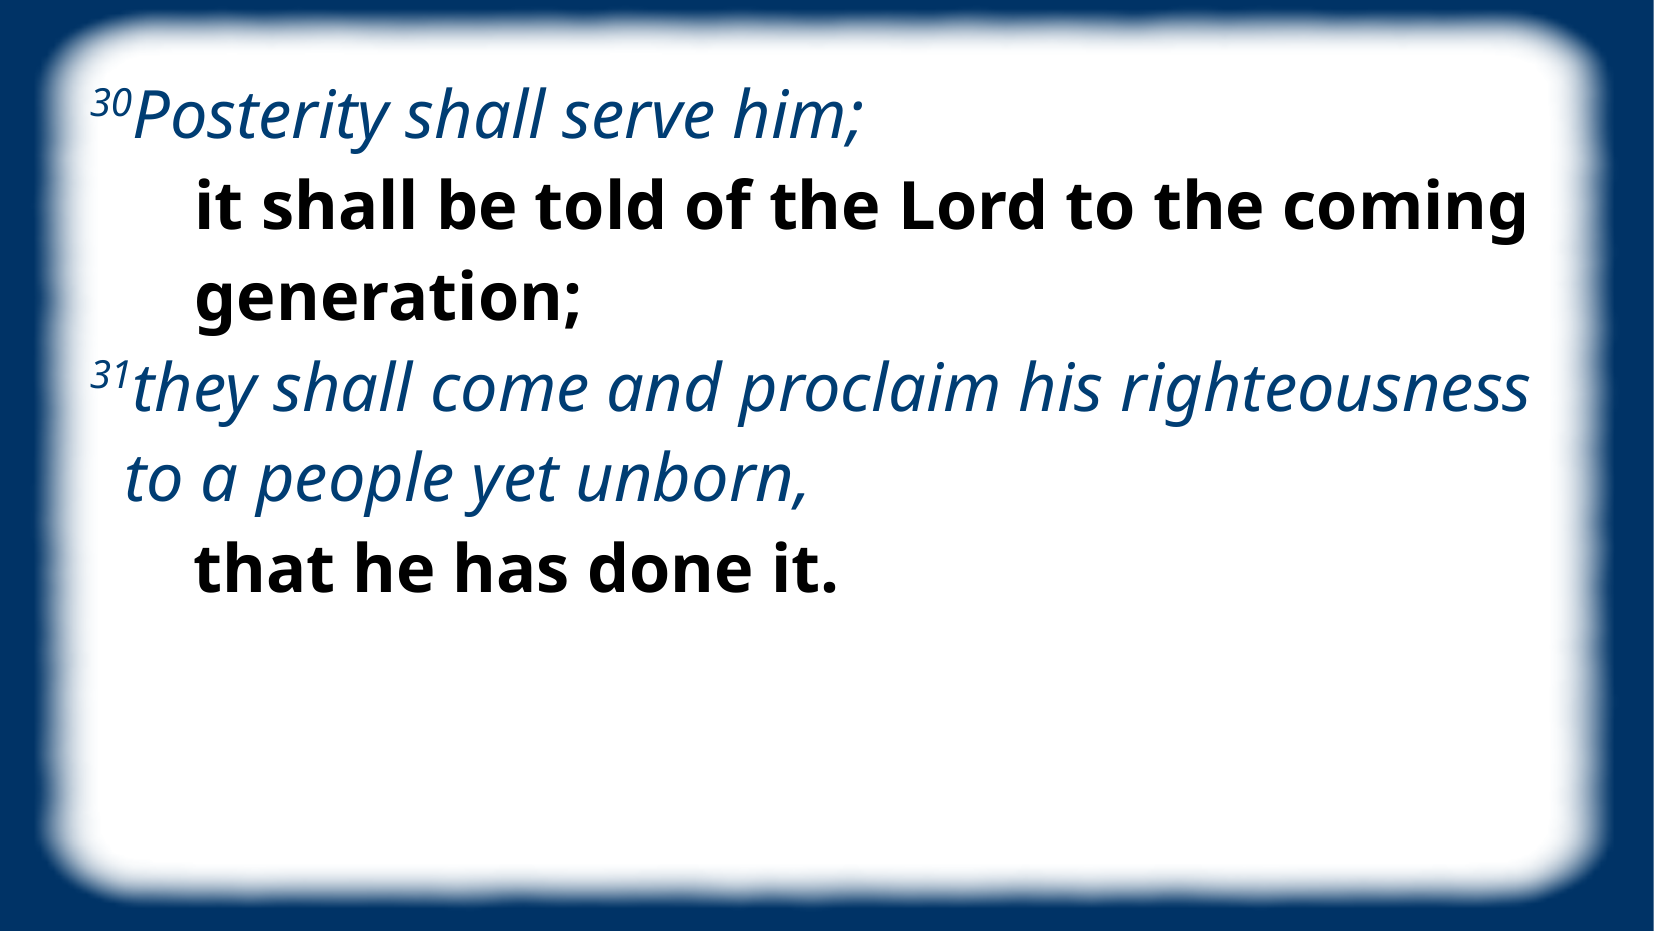

30Posterity shall serve him;
 it shall be told of the Lord to the coming
 generation;
31they shall come and proclaim his righteousness
 to a people yet unborn,
 that he has done it.